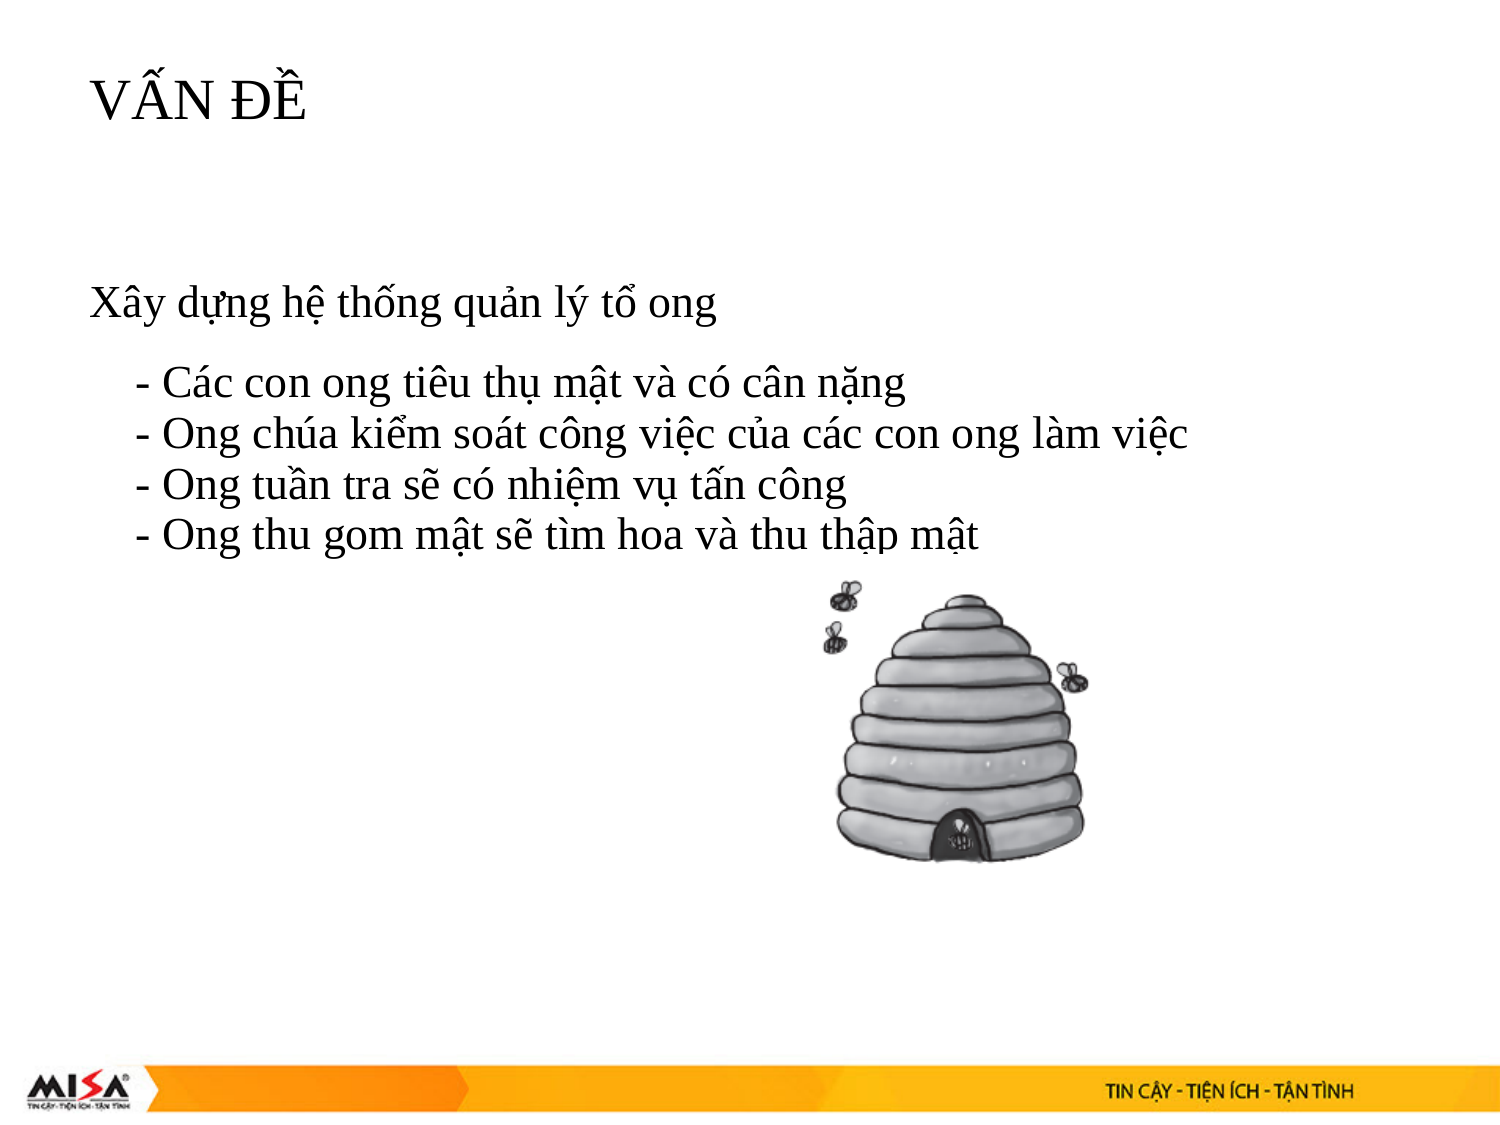

# VẤN ĐỀ
Xây dựng hệ thống quản lý tổ ong
 - Các con ong tiêu thụ mật và có cân nặng
 - Ong chúa kiểm soát công việc của các con ong làm việc
 - Ong tuần tra sẽ có nhiệm vụ tấn công
 - Ong thu gom mật sẽ tìm hoa và thu thập mật